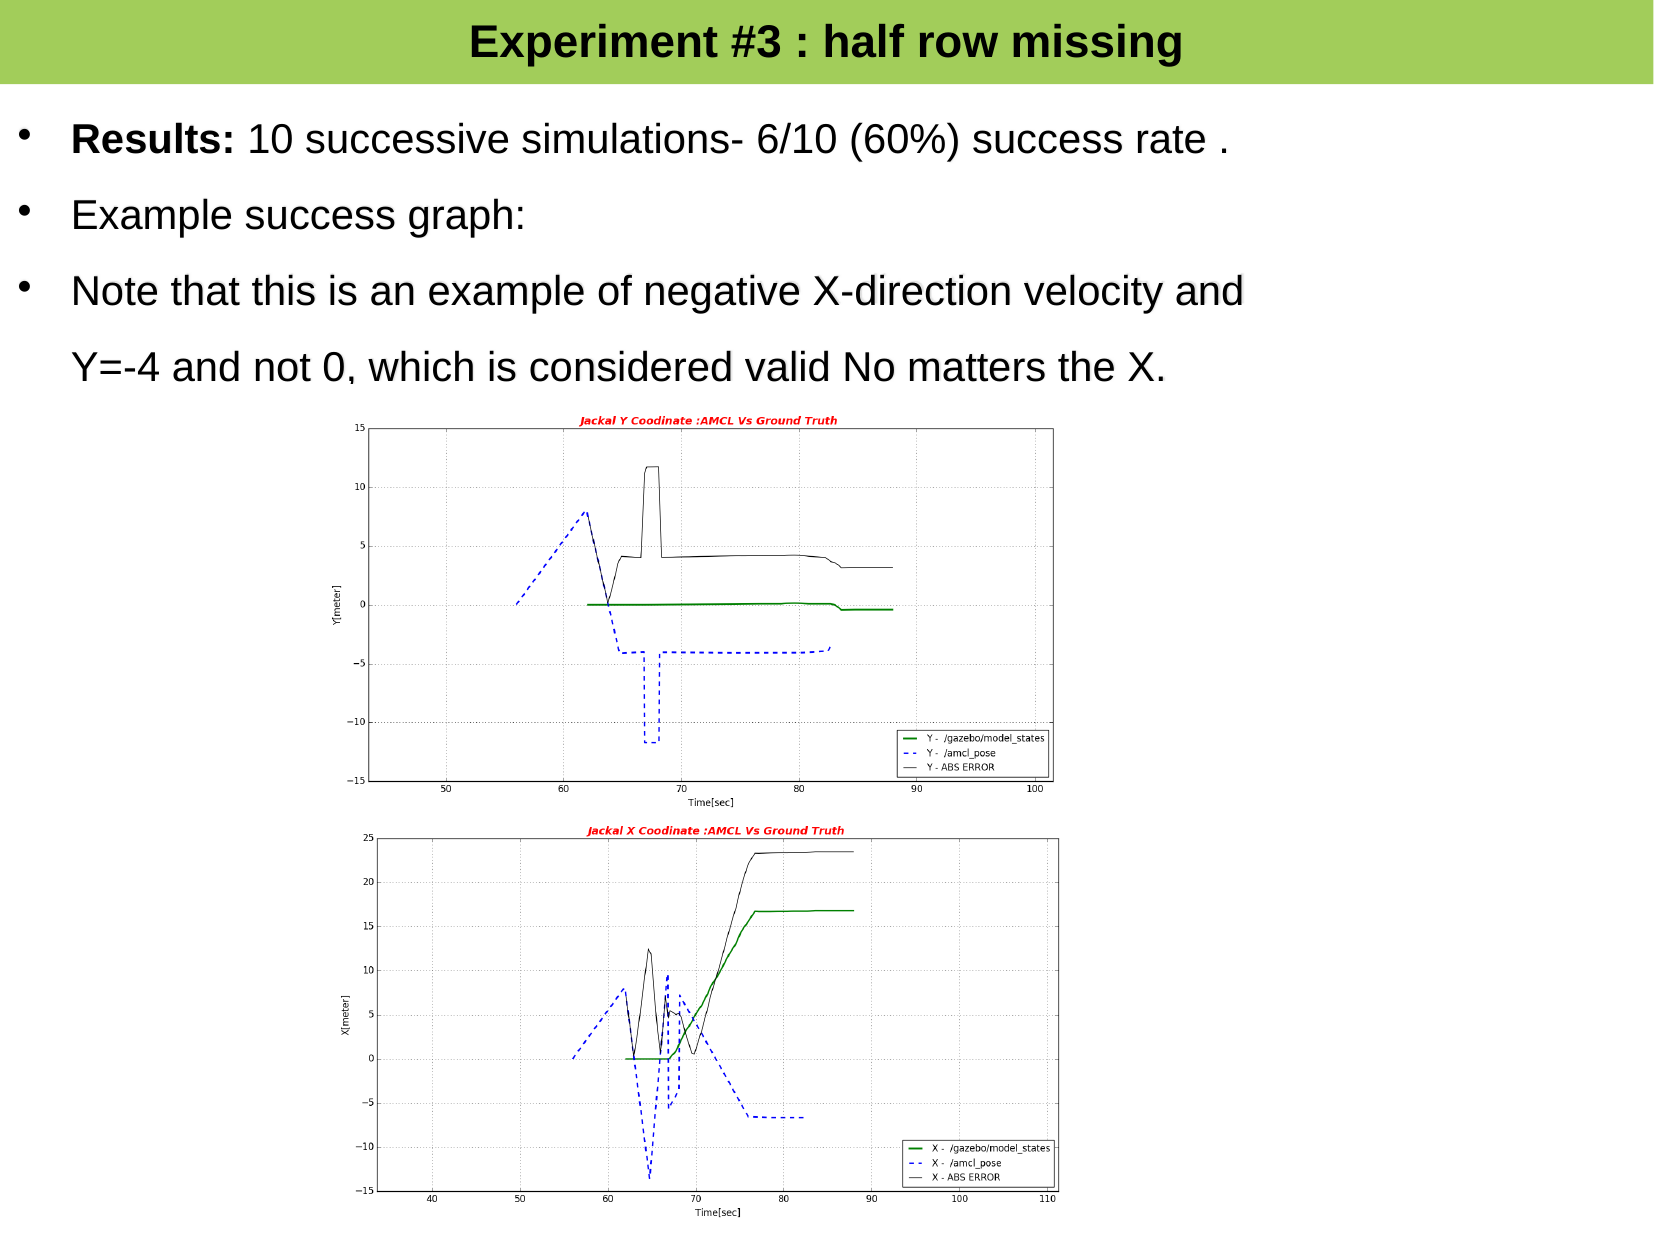

# Experiment #3 : half row missing
Results: 10 successive simulations- 6/10 (60%) success rate .
Example success graph:
Note that this is an example of negative X-direction velocity and
Y=-4 and not 0, which is considered valid No matters the X.